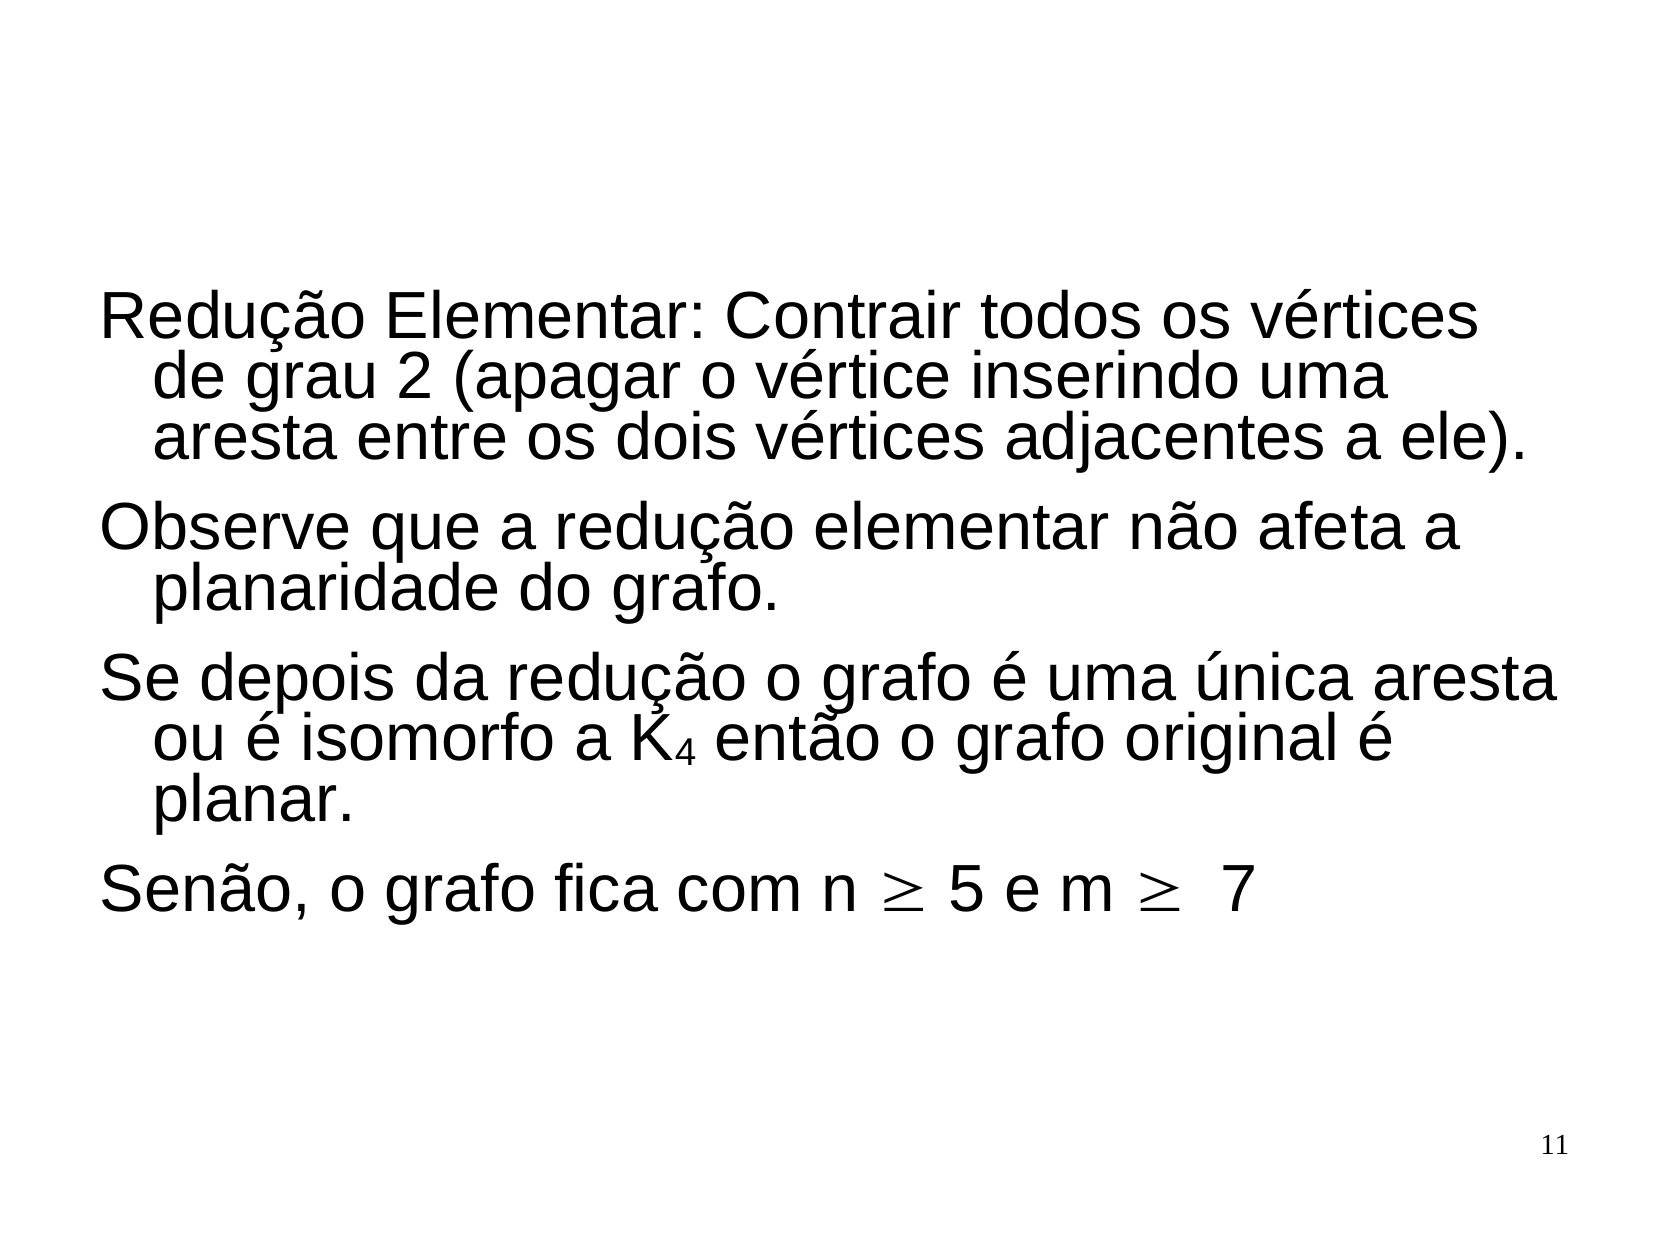

#
Redução Elementar: Contrair todos os vértices de grau 2 (apagar o vértice inserindo uma aresta entre os dois vértices adjacentes a ele).
Observe que a redução elementar não afeta a planaridade do grafo.
Se depois da redução o grafo é uma única aresta ou é isomorfo a K4 então o grafo original é planar.
Senão, o grafo fica com n  5 e m  7
11